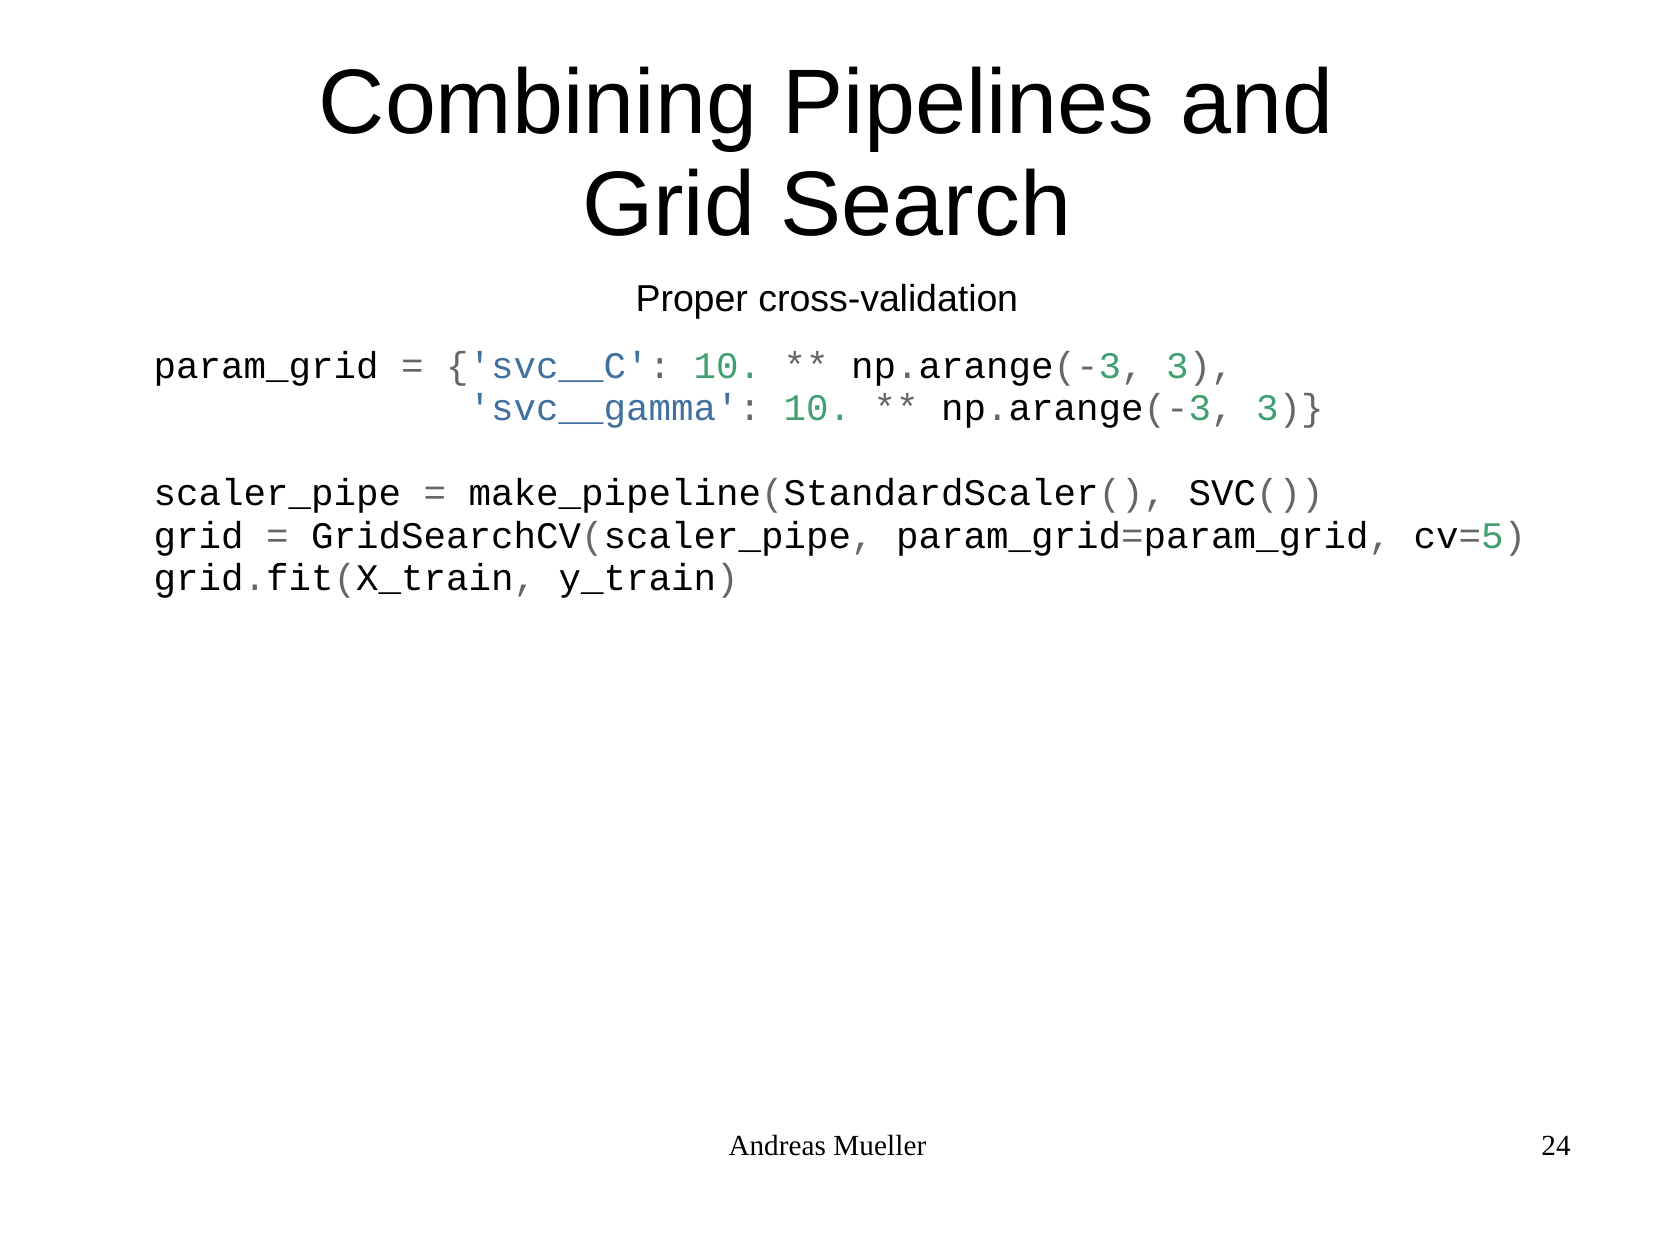

# Combining Pipelines and Grid Search
Proper cross-validation
param_grid = {'svc__C': 10. ** np.arange(-3, 3),
 'svc__gamma': 10. ** np.arange(-3, 3)}
scaler_pipe = make_pipeline(StandardScaler(), SVC())
grid = GridSearchCV(scaler_pipe, param_grid=param_grid, cv=5)
grid.fit(X_train, y_train)
Andreas Mueller
24